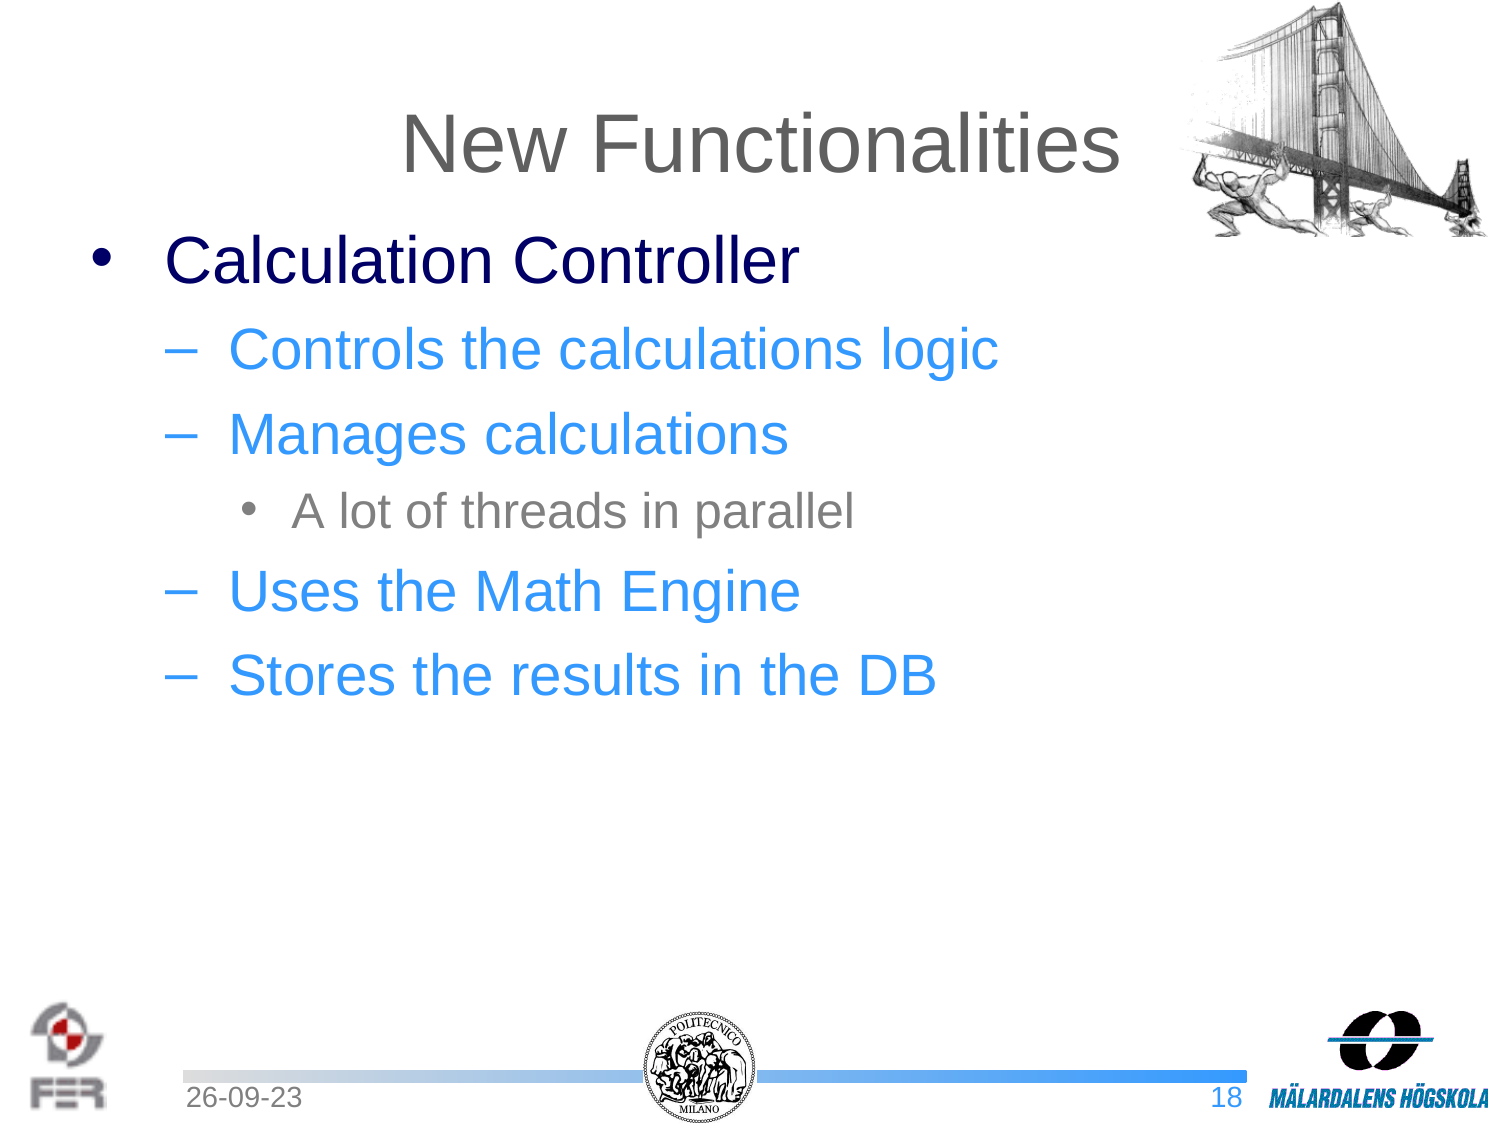

# New Functionalities
 Calculation Controller
 Controls the calculations logic
 Manages calculations
 A lot of threads in parallel
 Uses the Math Engine
 Stores the results in the DB
26-08-21